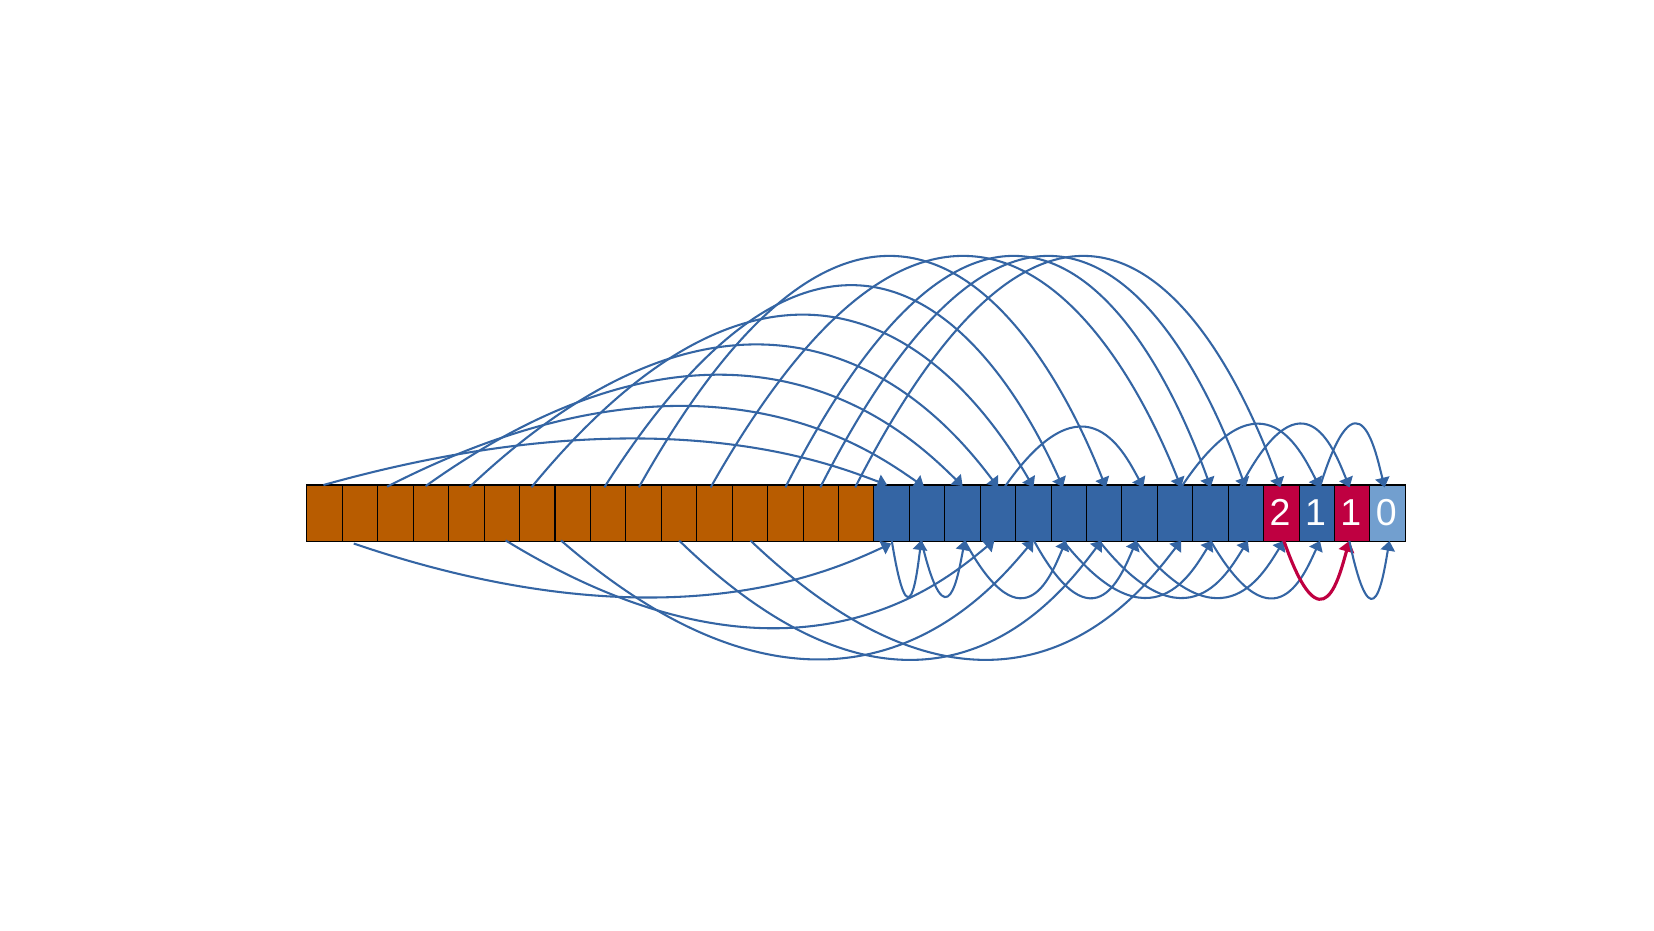

| | | | | | | | | | | | | | | | | | | | | | | | | | | | 2 | 1 | 1 | 0 |
| --- | --- | --- | --- | --- | --- | --- | --- | --- | --- | --- | --- | --- | --- | --- | --- | --- | --- | --- | --- | --- | --- | --- | --- | --- | --- | --- | --- | --- | --- | --- |